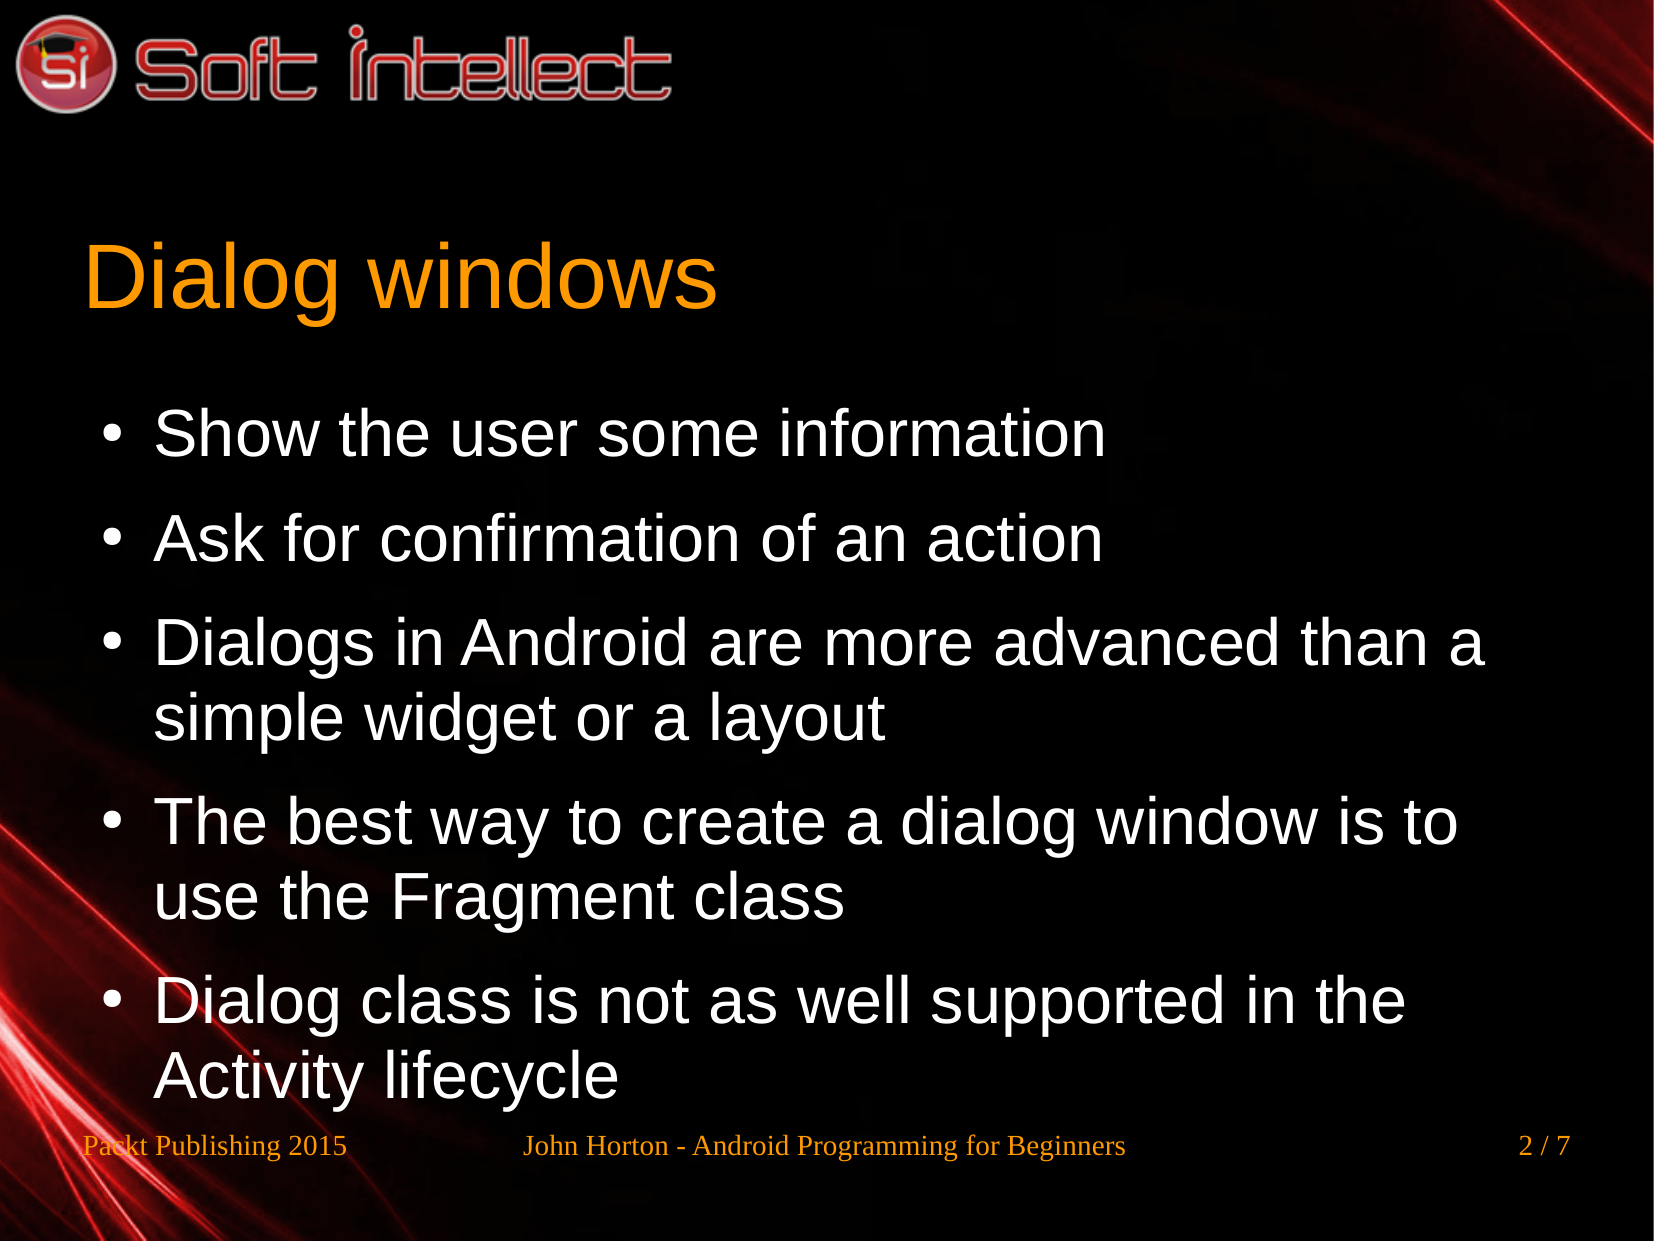

# Dialog windows
Show the user some information
Ask for confirmation of an action
Dialogs in Android are more advanced than a simple widget or a layout
The best way to create a dialog window is to use the Fragment class
Dialog class is not as well supported in the Activity lifecycle
Packt Publishing 2015
John Horton - Android Programming for Beginners
2